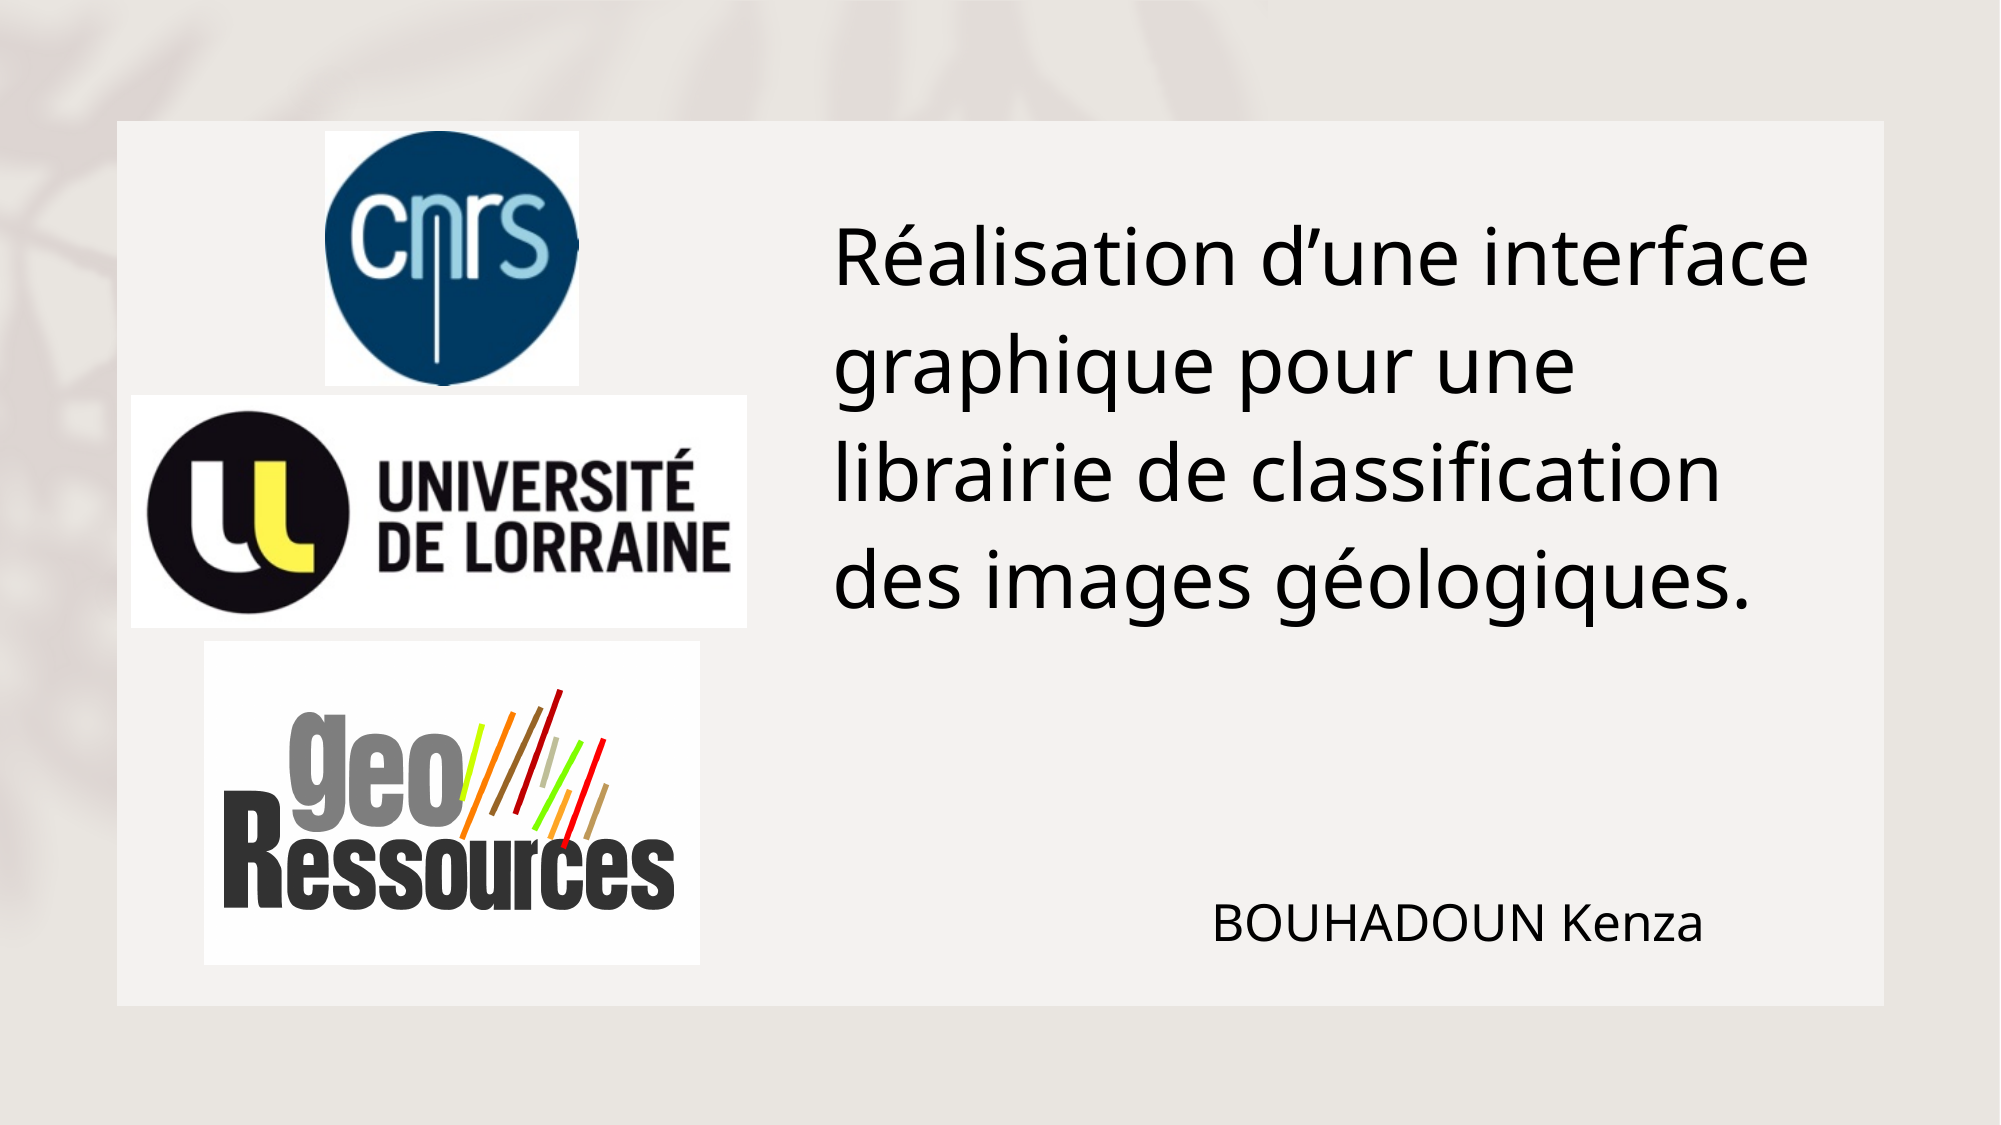

# Réalisation d’une interface graphique pour une librairie de classification des images géologiques.
BOUHADOUN Kenza